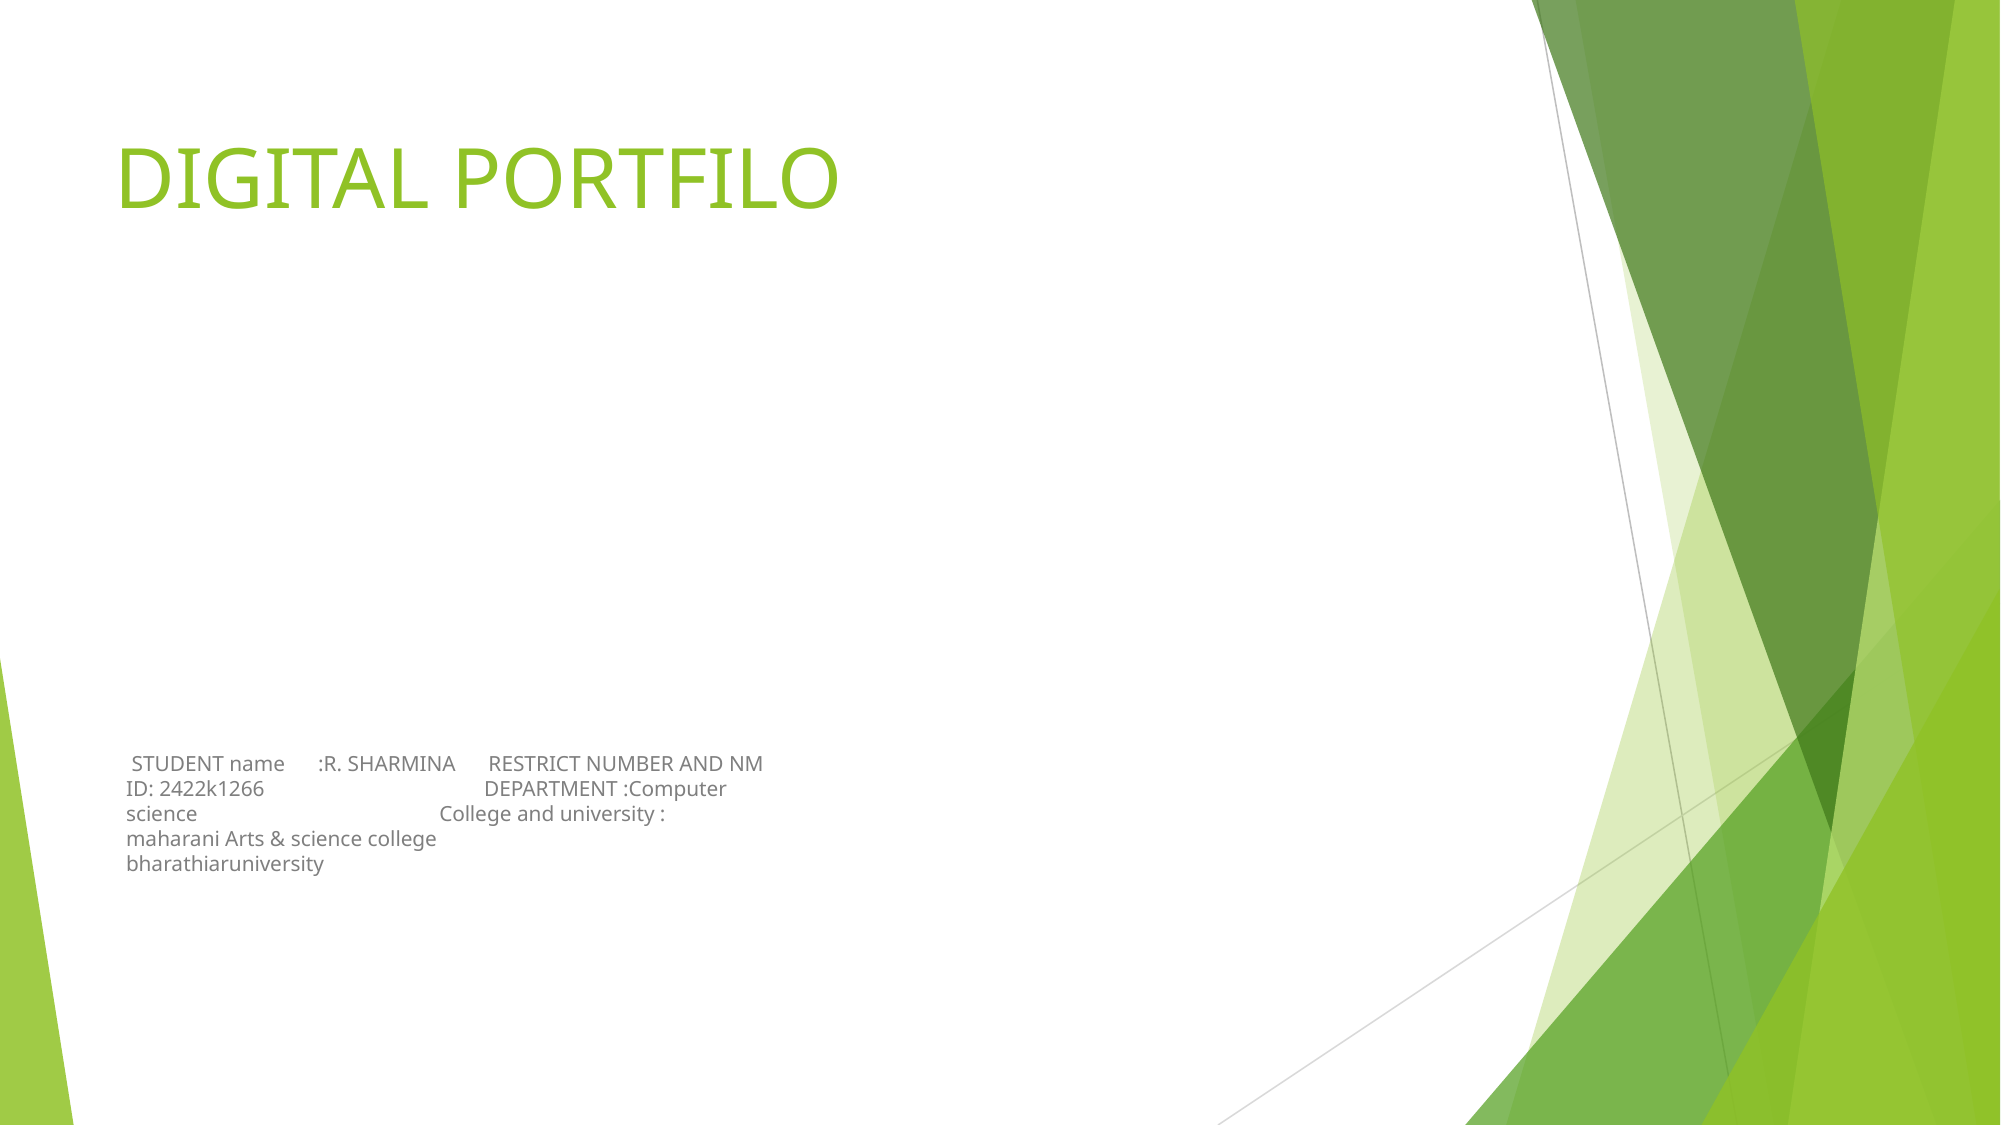

# DIGITAL PORTFILO
 STUDENT name :R. SHARMINA RESTRICT NUMBER AND NM ID: 2422k1266 DEPARTMENT :Computer science College and university : maharani Arts & science college bharathiaruniversity